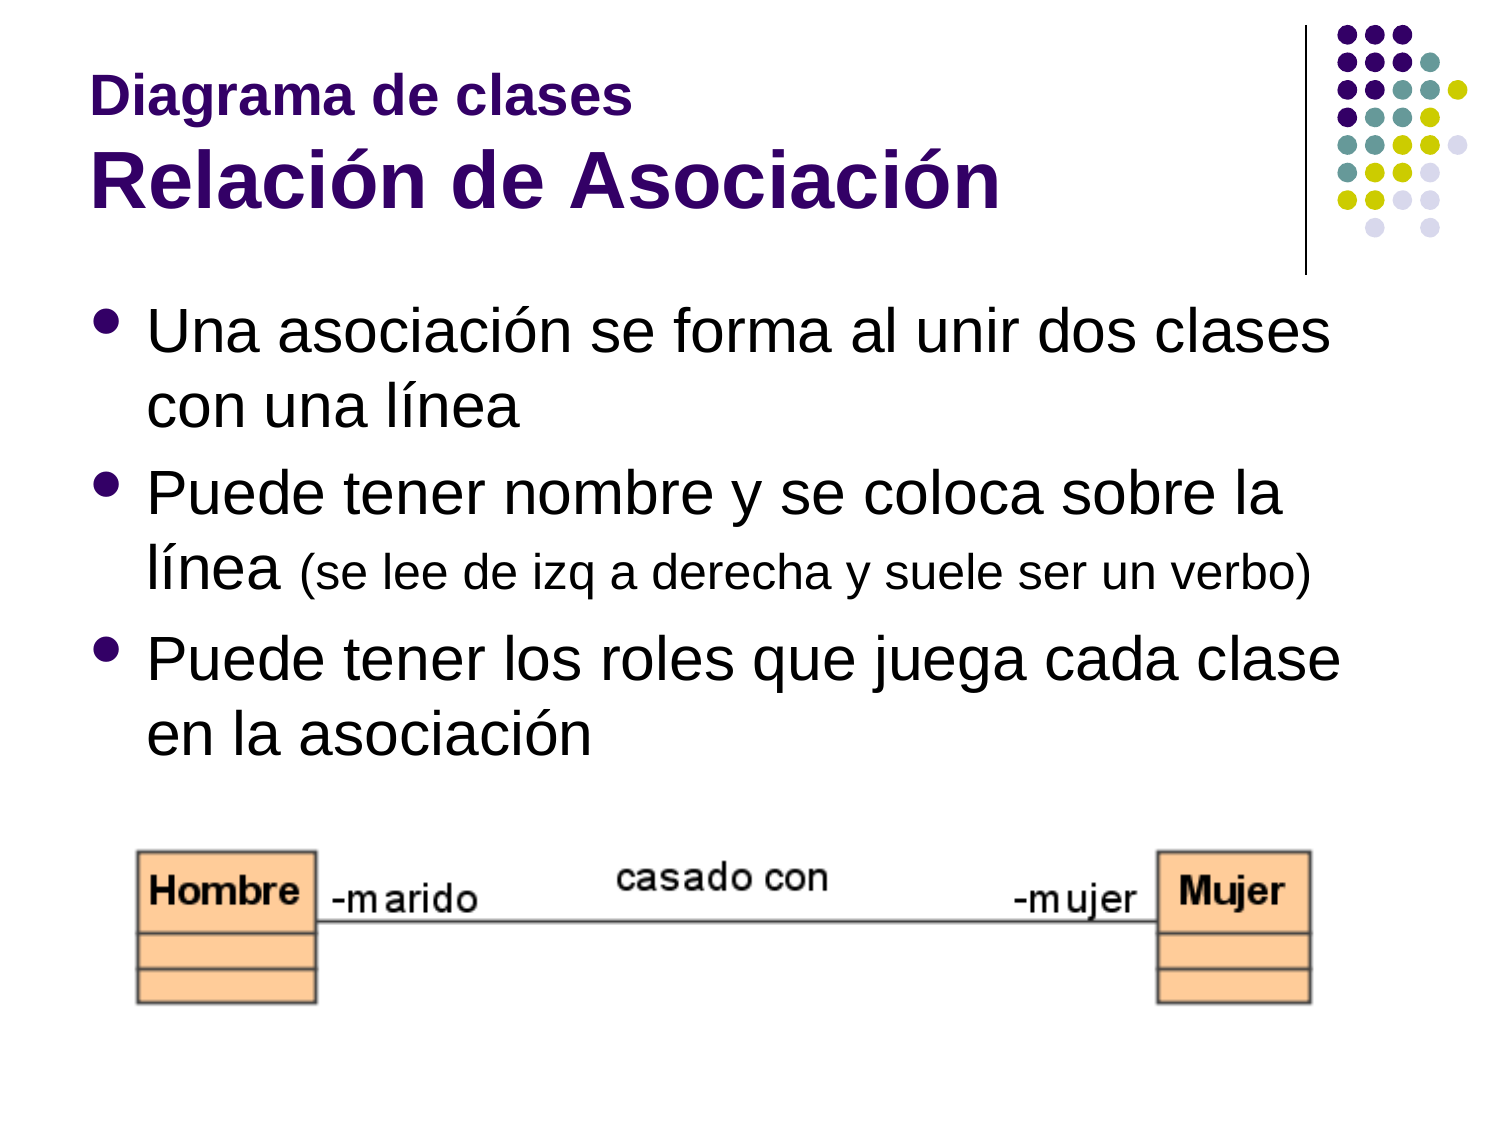

# Diagrama de clases Relación de Asociación
Una asociación se forma al unir dos clases con una línea
Puede tener nombre y se coloca sobre la línea (se lee de izq a derecha y suele ser un verbo)
Puede tener los roles que juega cada clase en la asociación